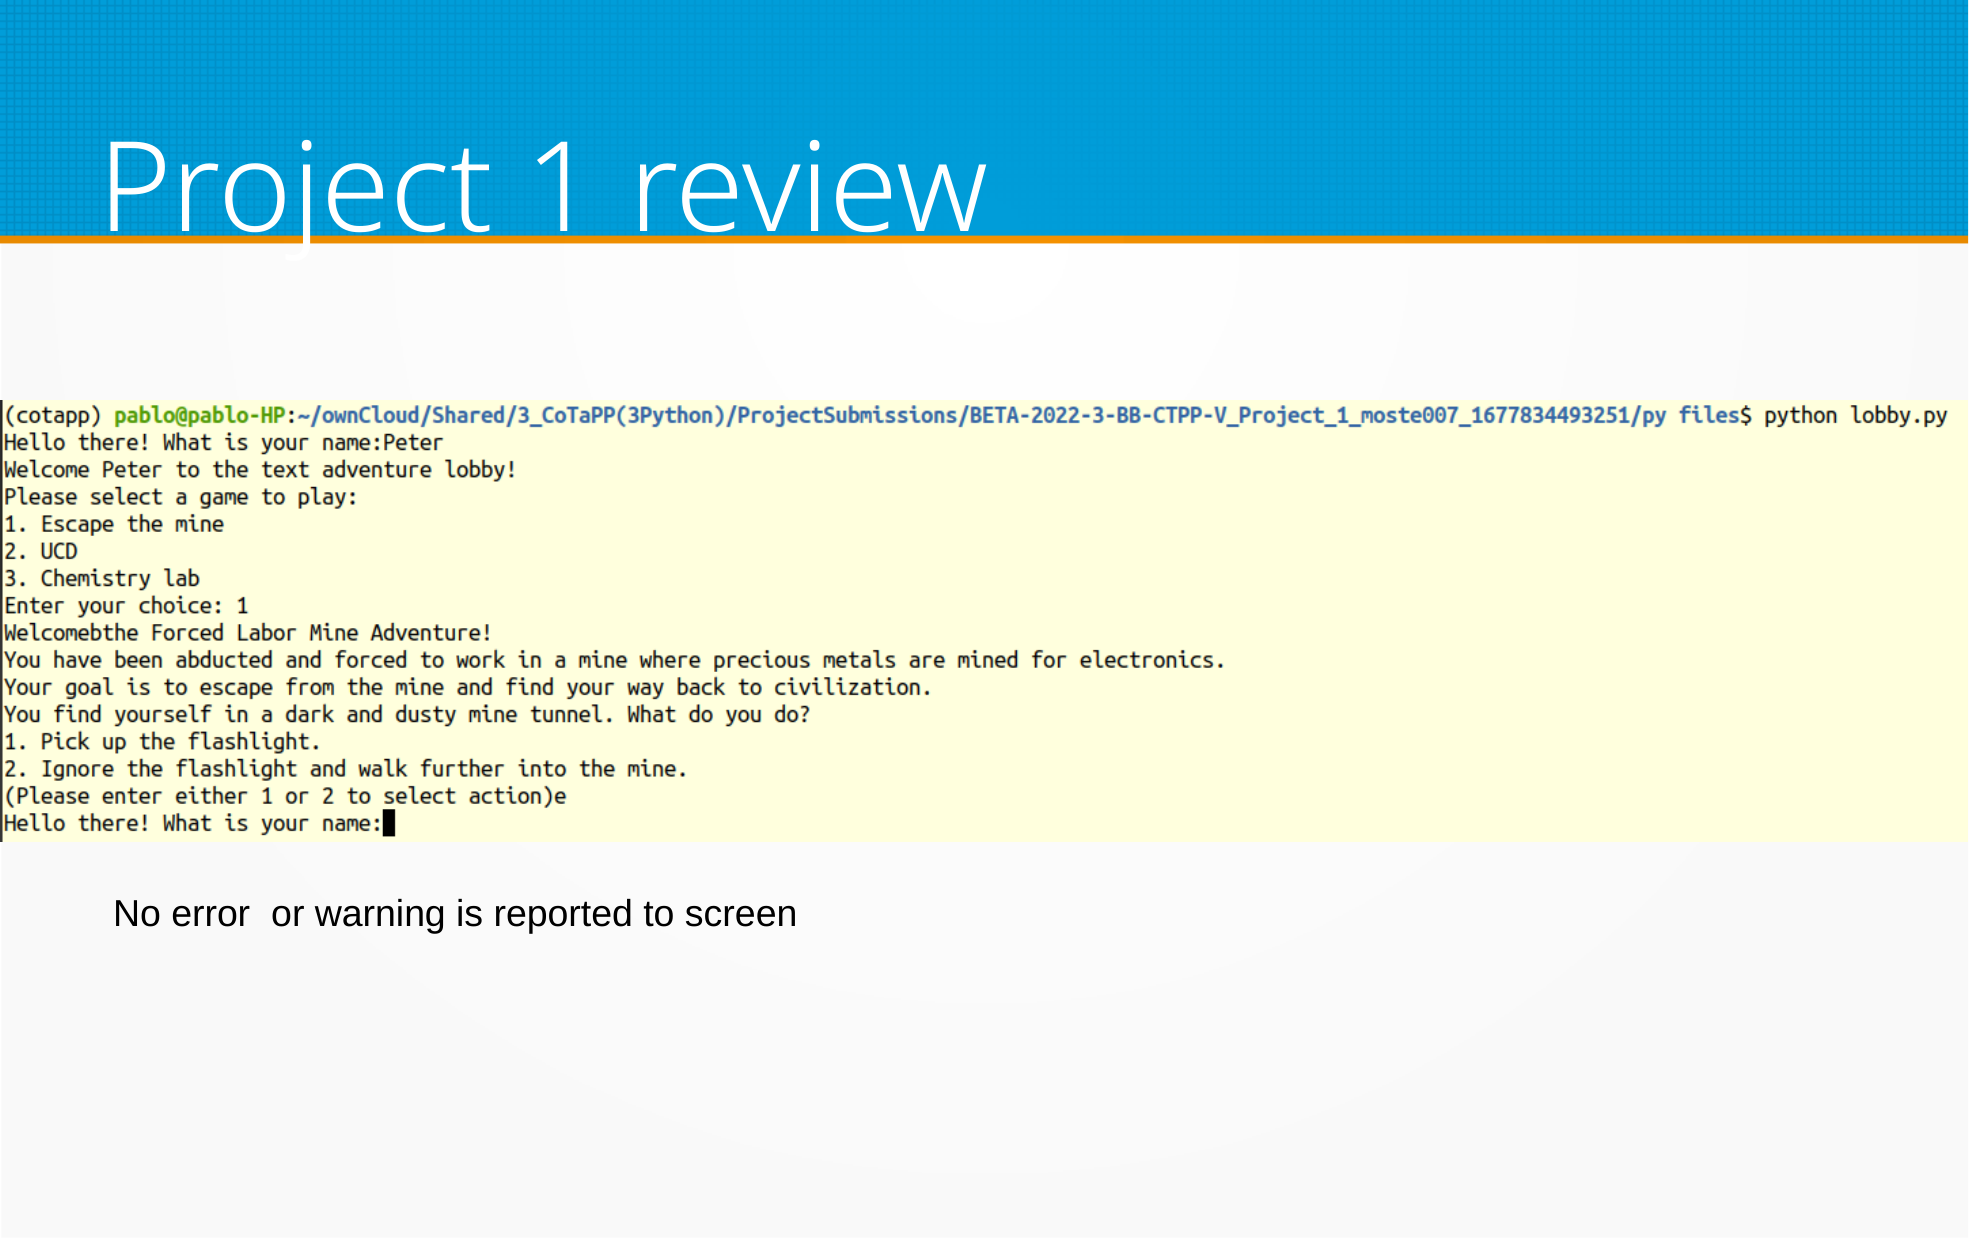

# Project 1 review
No error or warning is reported to screen